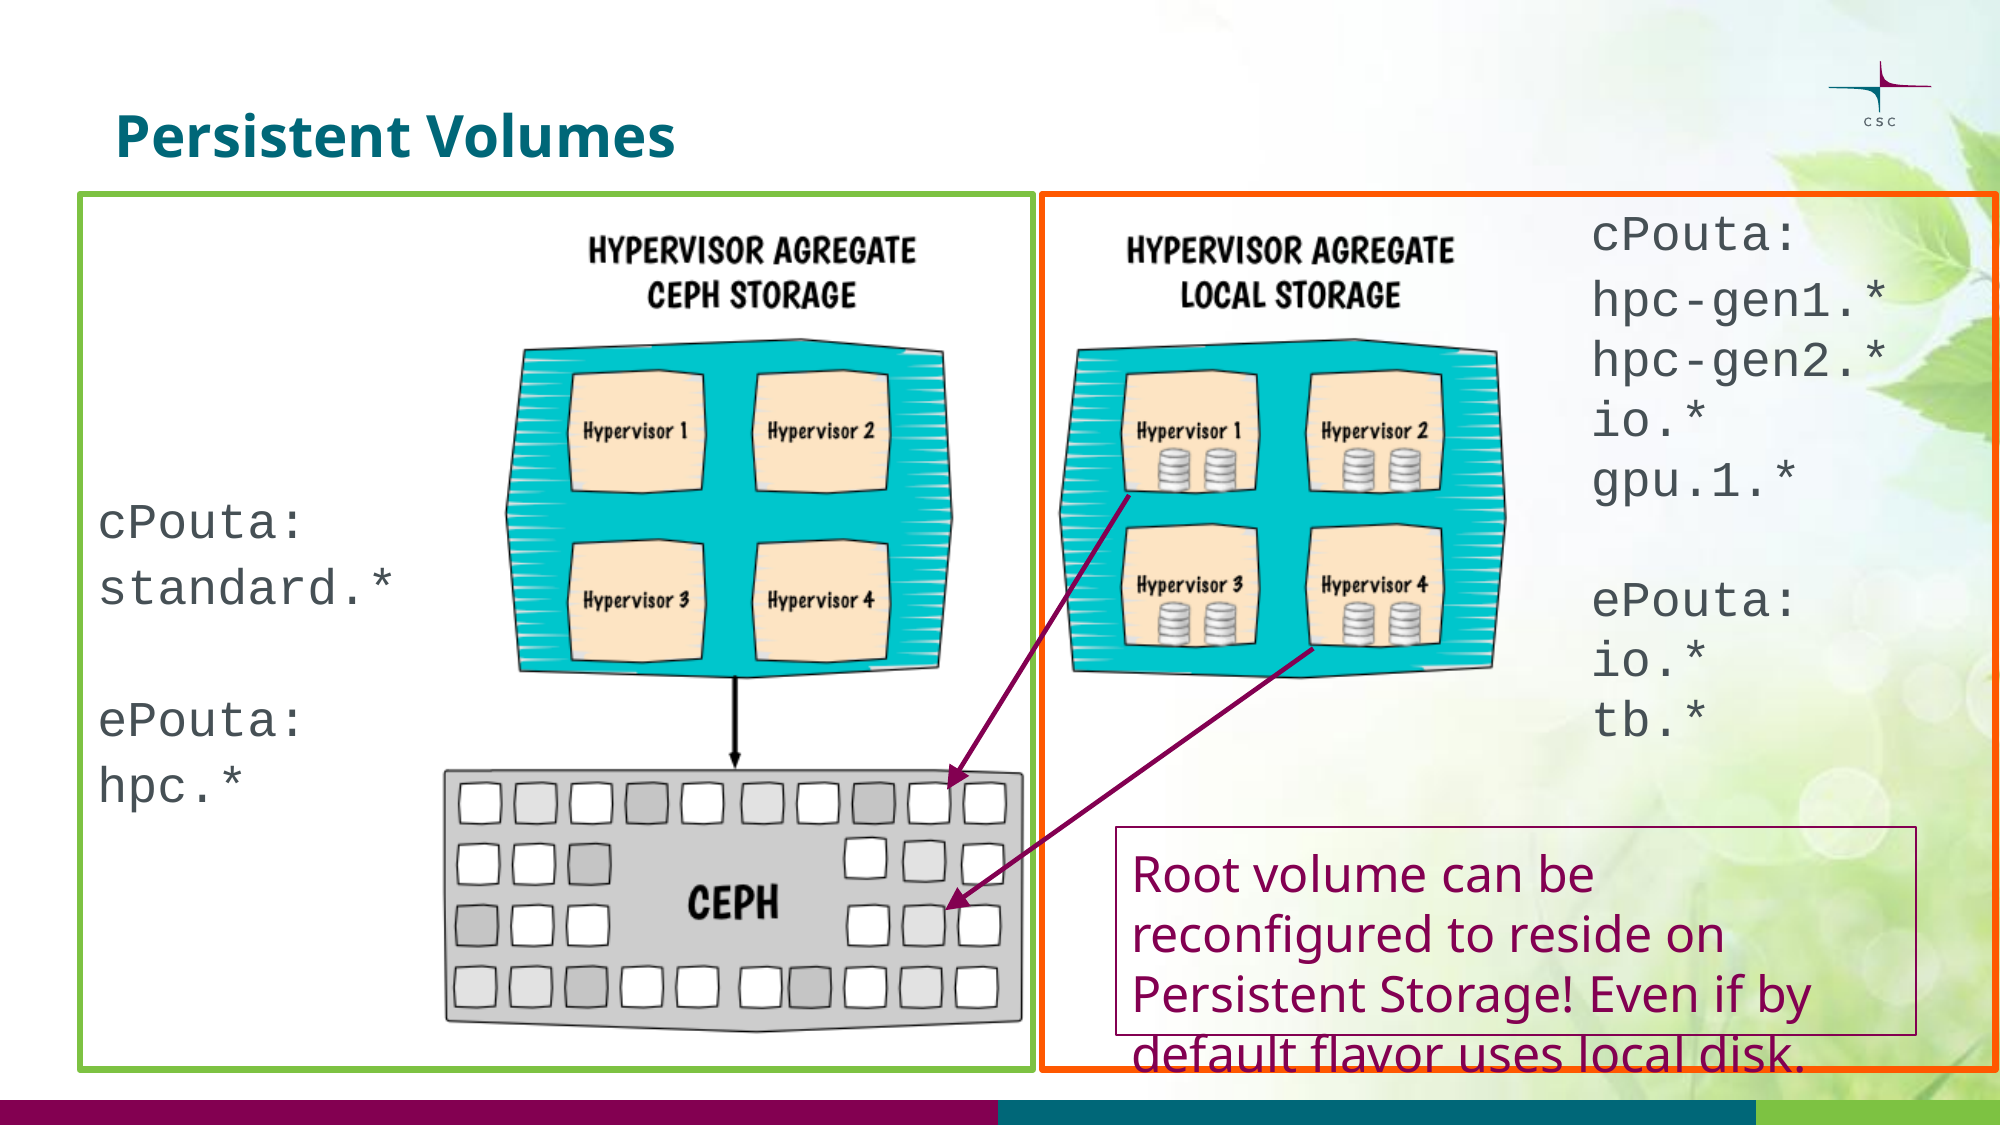

# Persistent Volumes
cPouta:
hpc-gen1.*
hpc-gen2.*
io.*
gpu.1.*
ePouta:
io.*
tb.*
cPouta:
standard.*
ePouta:
hpc.*
Root volume can be reconfigured to reside on Persistent Storage! Even if by default flavor uses local disk.